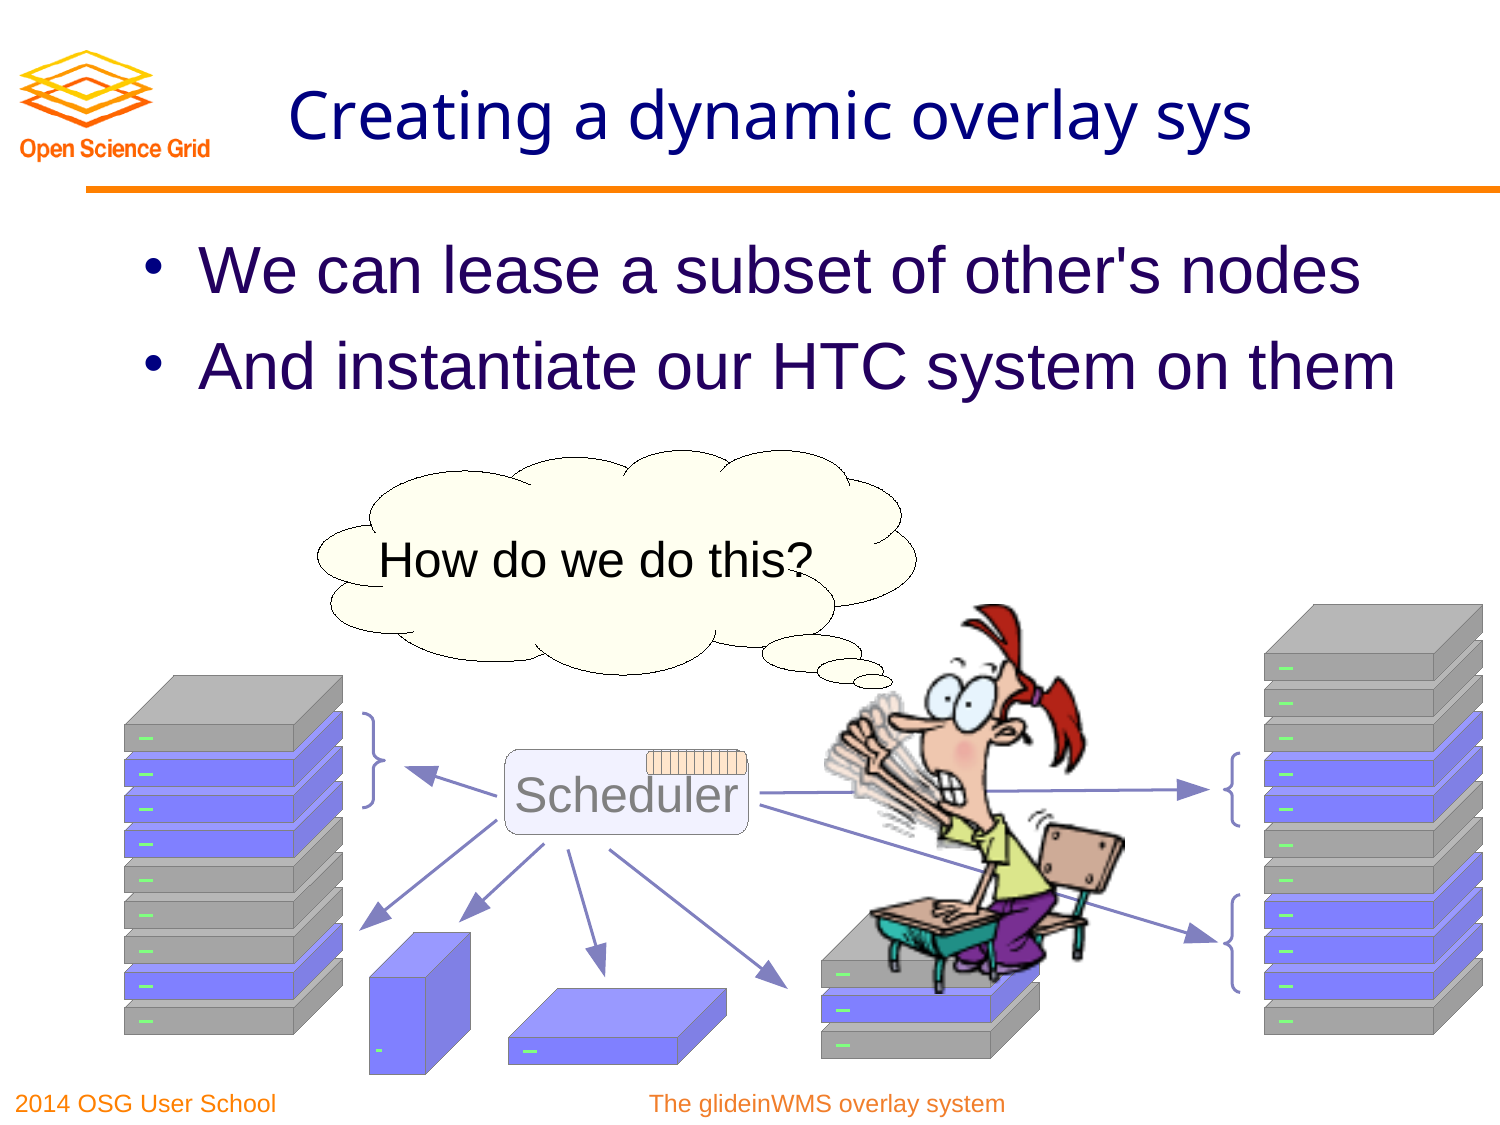

# Creating a dynamic overlay sys
We can lease a subset of other's nodes
And instantiate our HTC system on them
How do we do this?
Scheduler